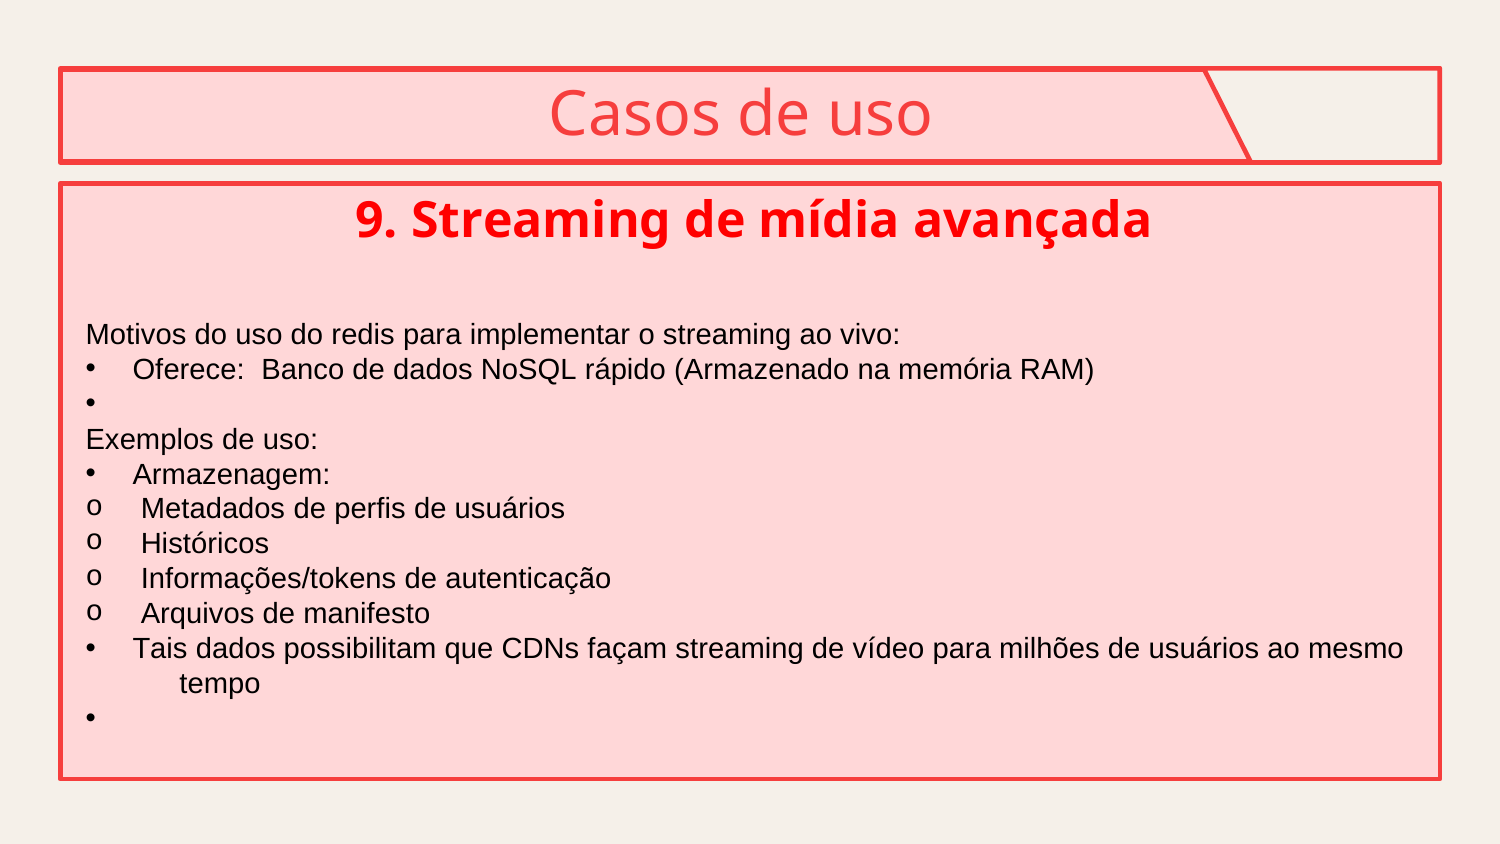

# Casos de uso
9. Streaming de mídia avançada
Motivos do uso do redis para implementar o streaming ao vivo:
Oferece: Banco de dados NoSQL rápido (Armazenado na memória RAM)
Exemplos de uso:
Armazenagem:
 Metadados de perfis de usuários
 Históricos
 Informações/tokens de autenticação
 Arquivos de manifesto
Tais dados possibilitam que CDNs façam streaming de vídeo para milhões de usuários ao mesmo tempo